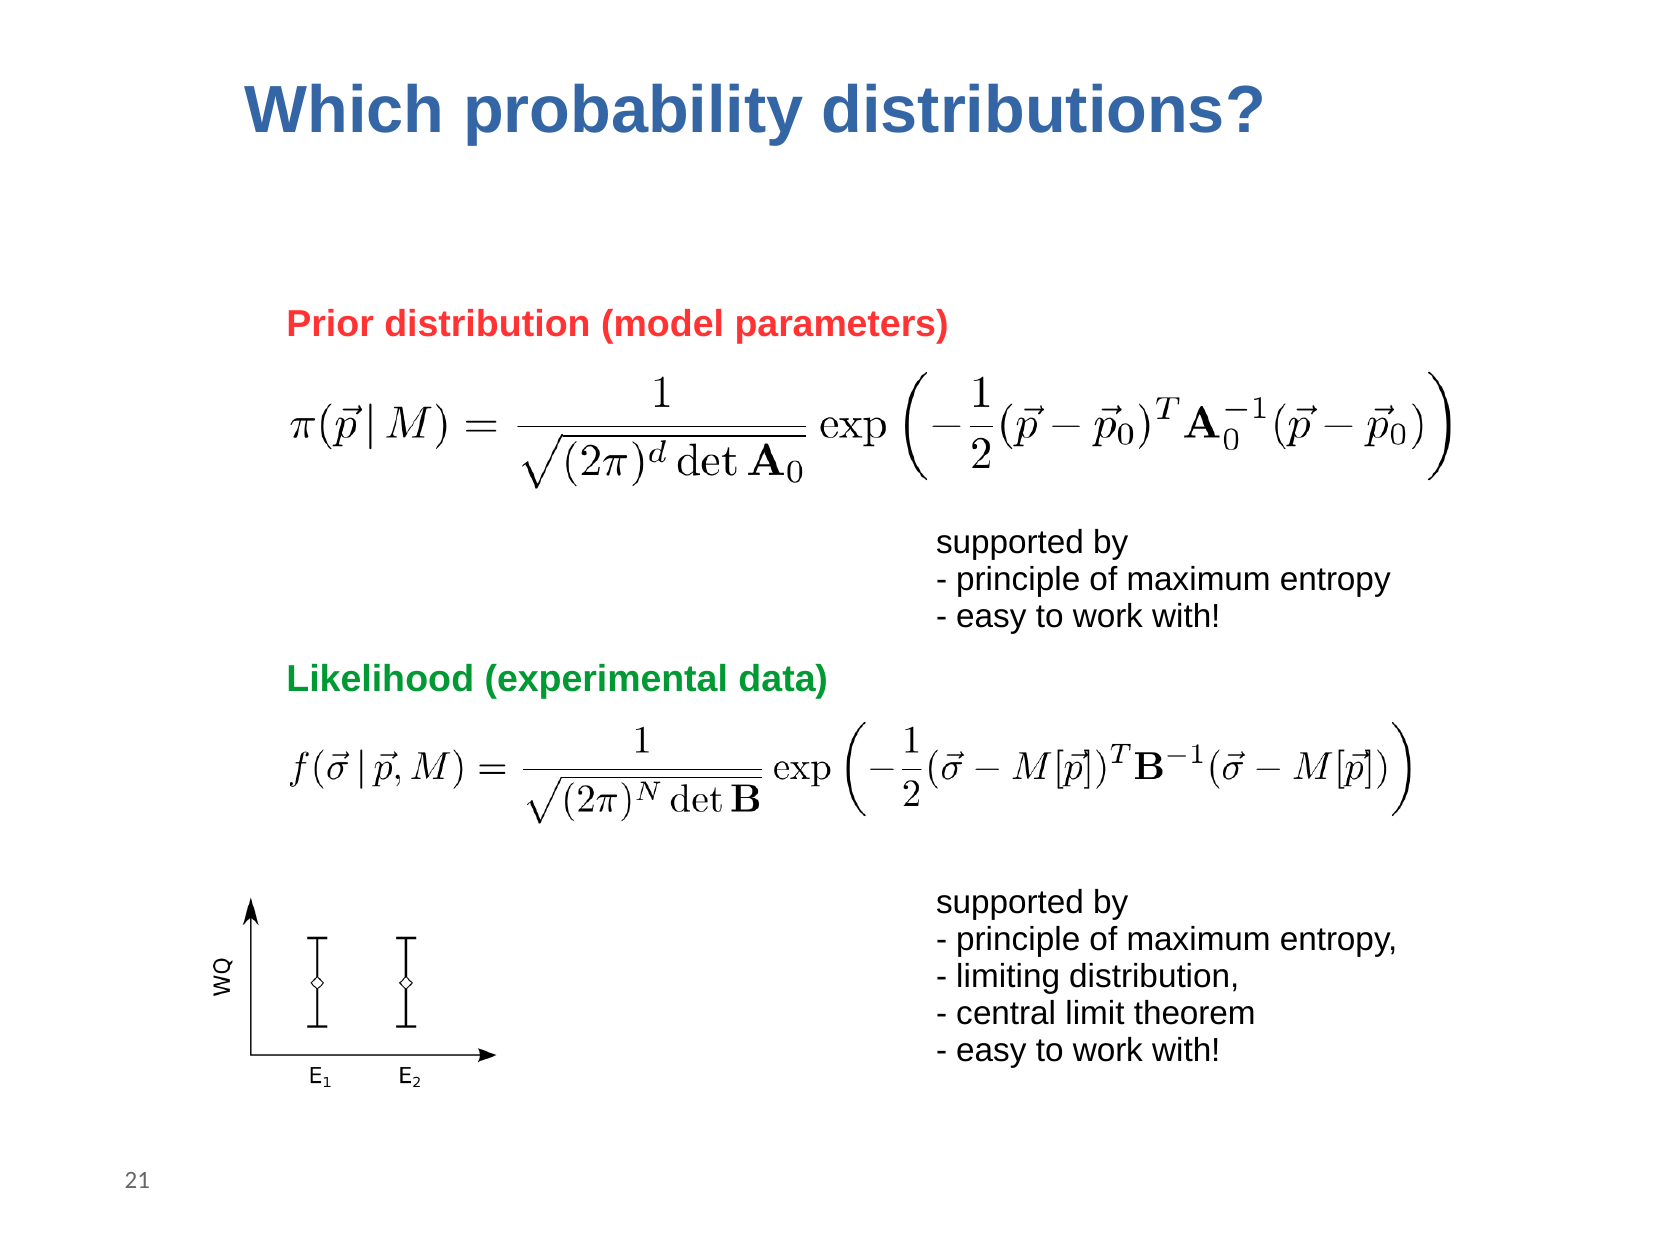

# Which probability distributions?
Prior distribution (model parameters)
supported by
- principle of maximum entropy
- easy to work with!
Likelihood (experimental data)
supported by
- principle of maximum entropy,
- limiting distribution,
- central limit theorem
- easy to work with!
21